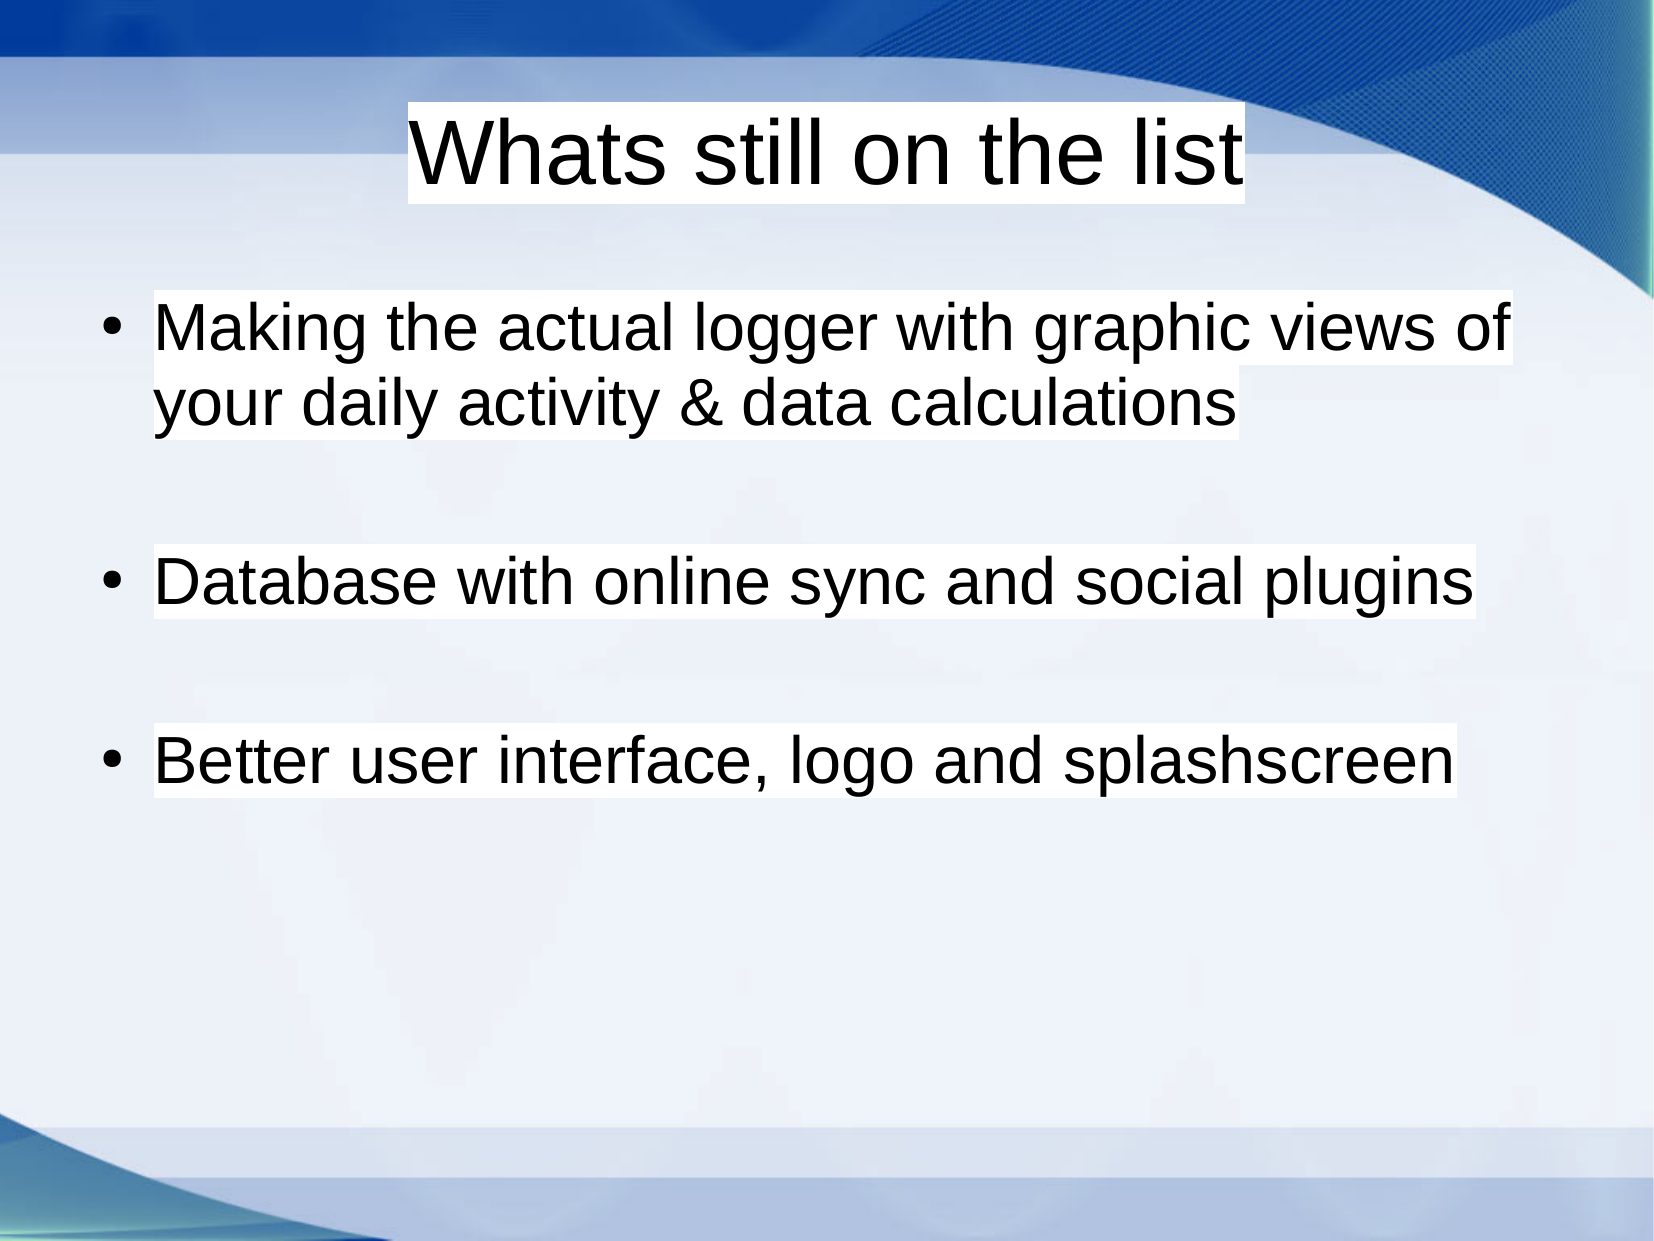

# Whats still on the list
Making the actual logger with graphic views of your daily activity & data calculations
Database with online sync and social plugins
Better user interface, logo and splashscreen